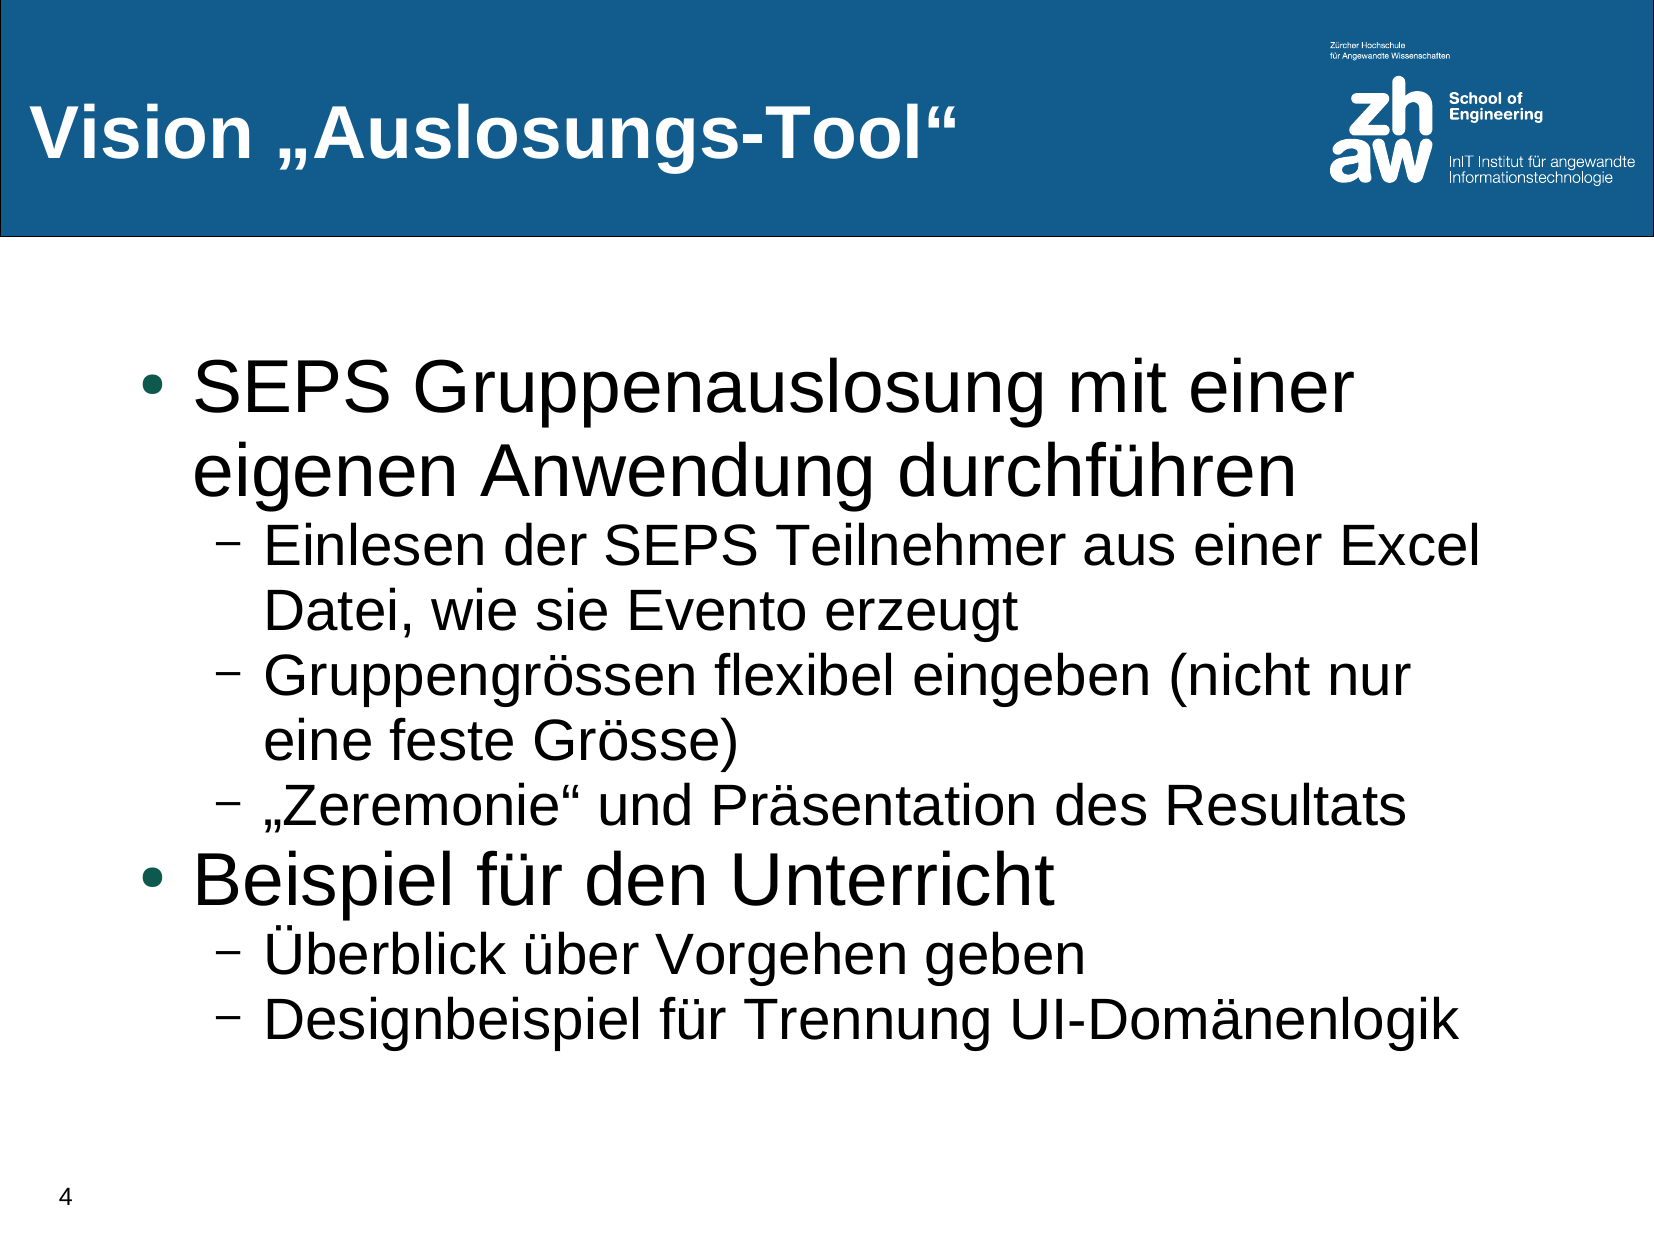

# Vision „Auslosungs-Tool“
SEPS Gruppenauslosung mit einer eigenen Anwendung durchführen
Einlesen der SEPS Teilnehmer aus einer Excel Datei, wie sie Evento erzeugt
Gruppengrössen flexibel eingeben (nicht nur eine feste Grösse)
„Zeremonie“ und Präsentation des Resultats
Beispiel für den Unterricht
Überblick über Vorgehen geben
Designbeispiel für Trennung UI-Domänenlogik